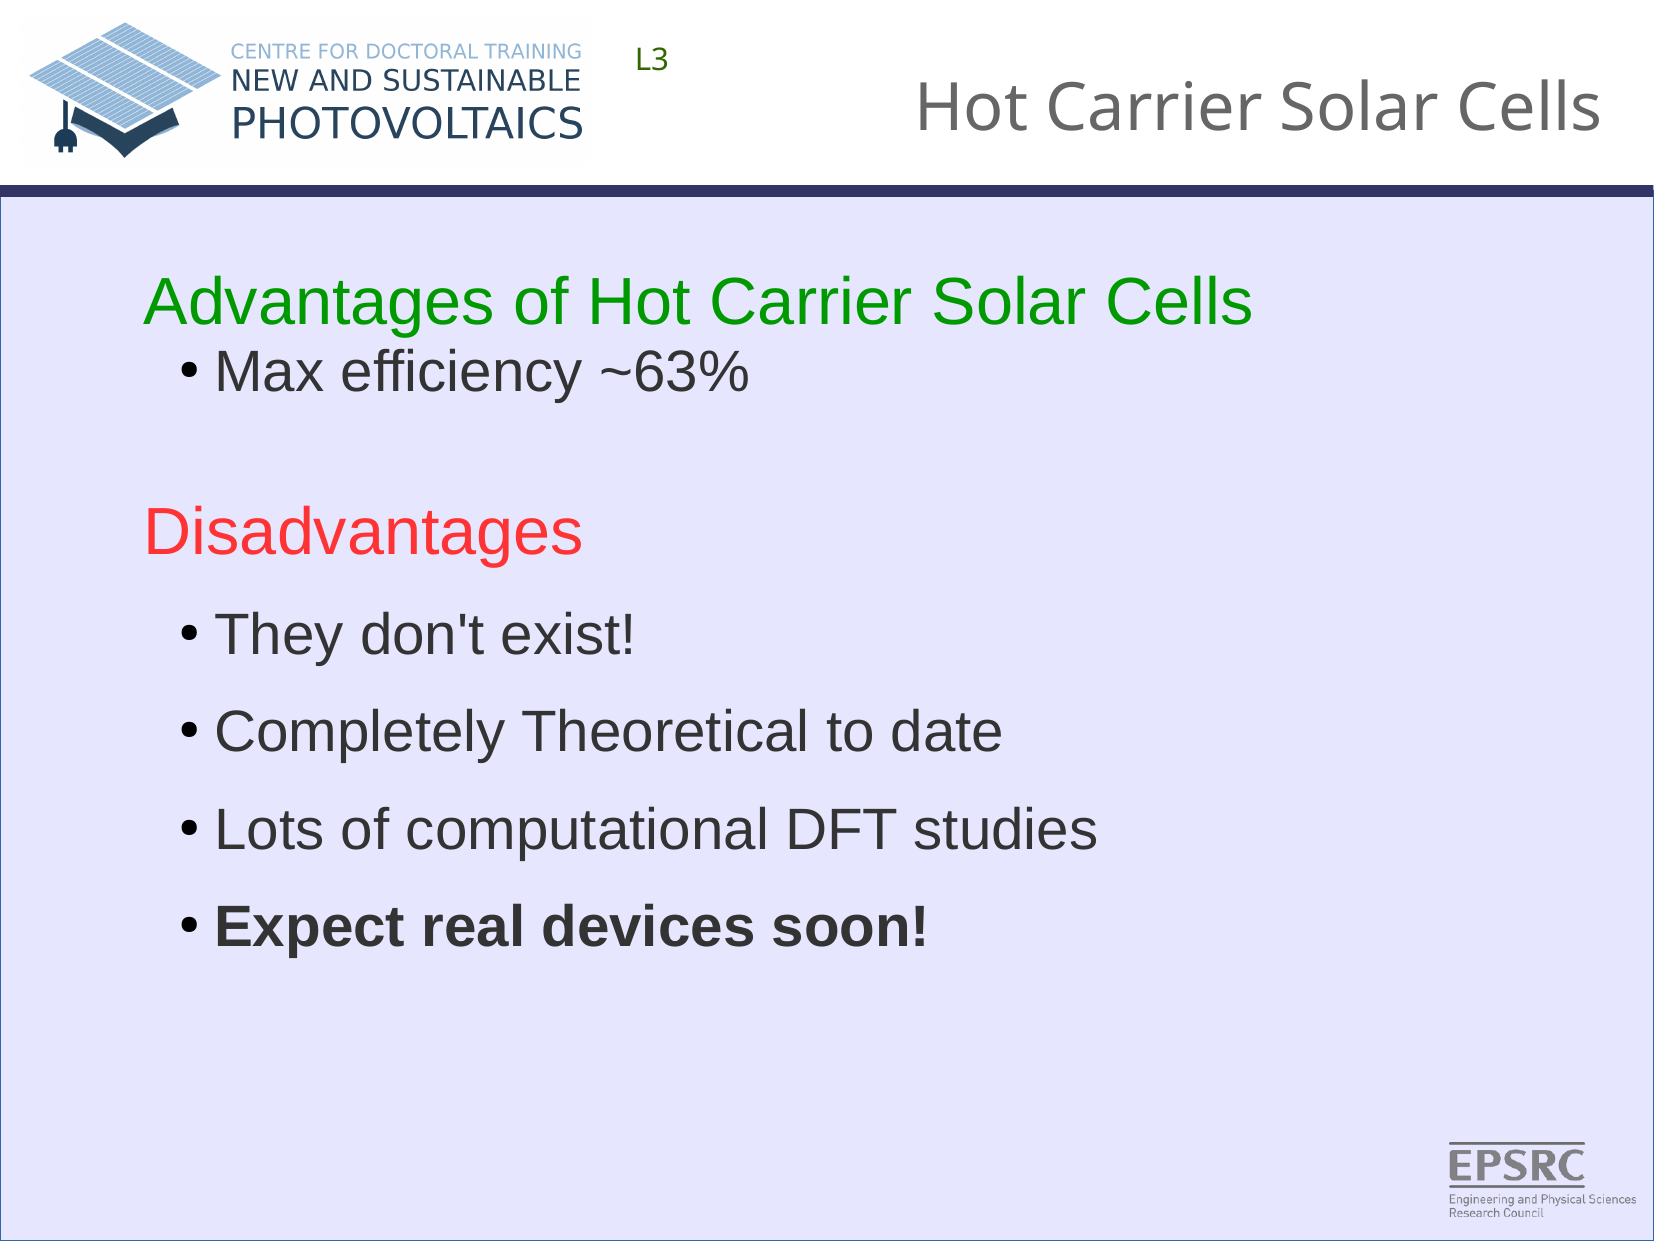

L3
Hot Carrier Solar Cells
Advantages of Hot Carrier Solar Cells
Max efficiency ~63%
Disadvantages
They don't exist!
Completely Theoretical to date
Lots of computational DFT studies
Expect real devices soon!